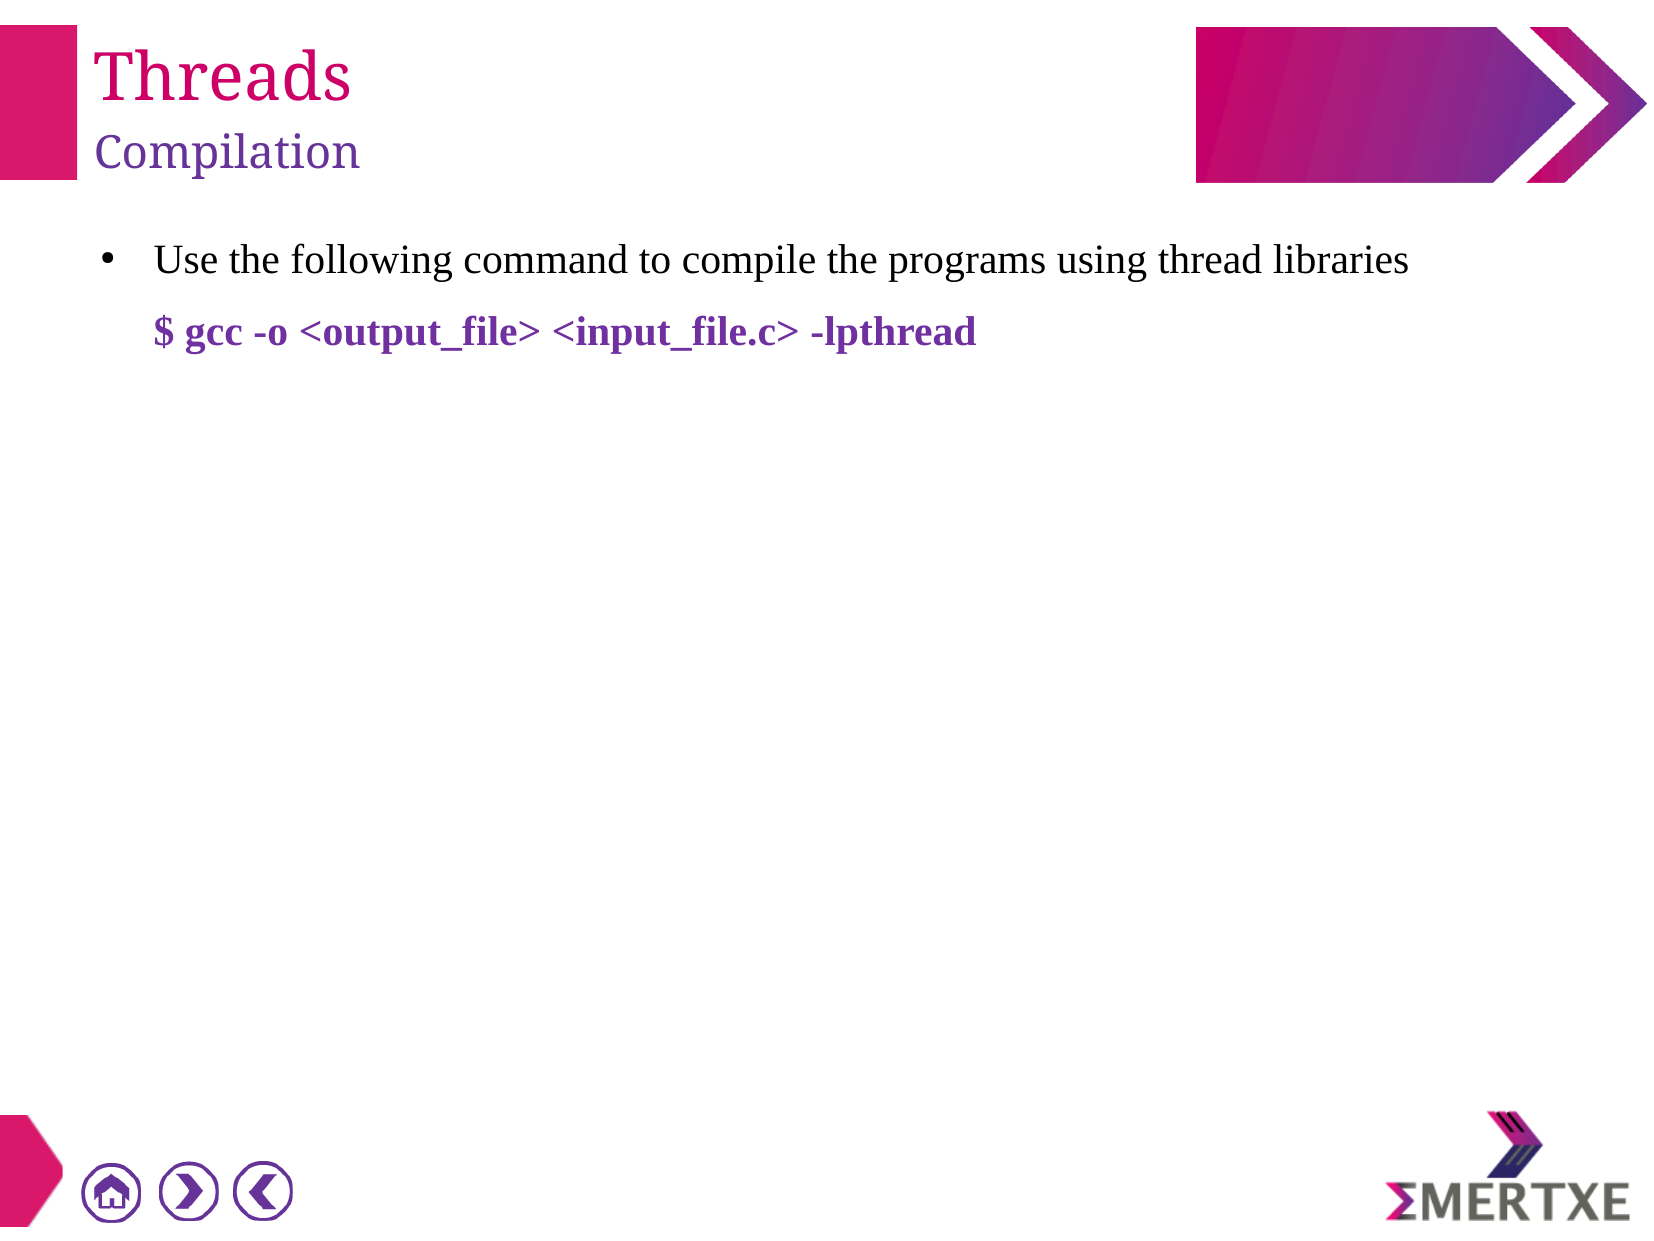

# Threads Compilation
Use the following command to compile the programs using thread libraries
$ gcc -o <output_file> <input_file.c> -lpthread